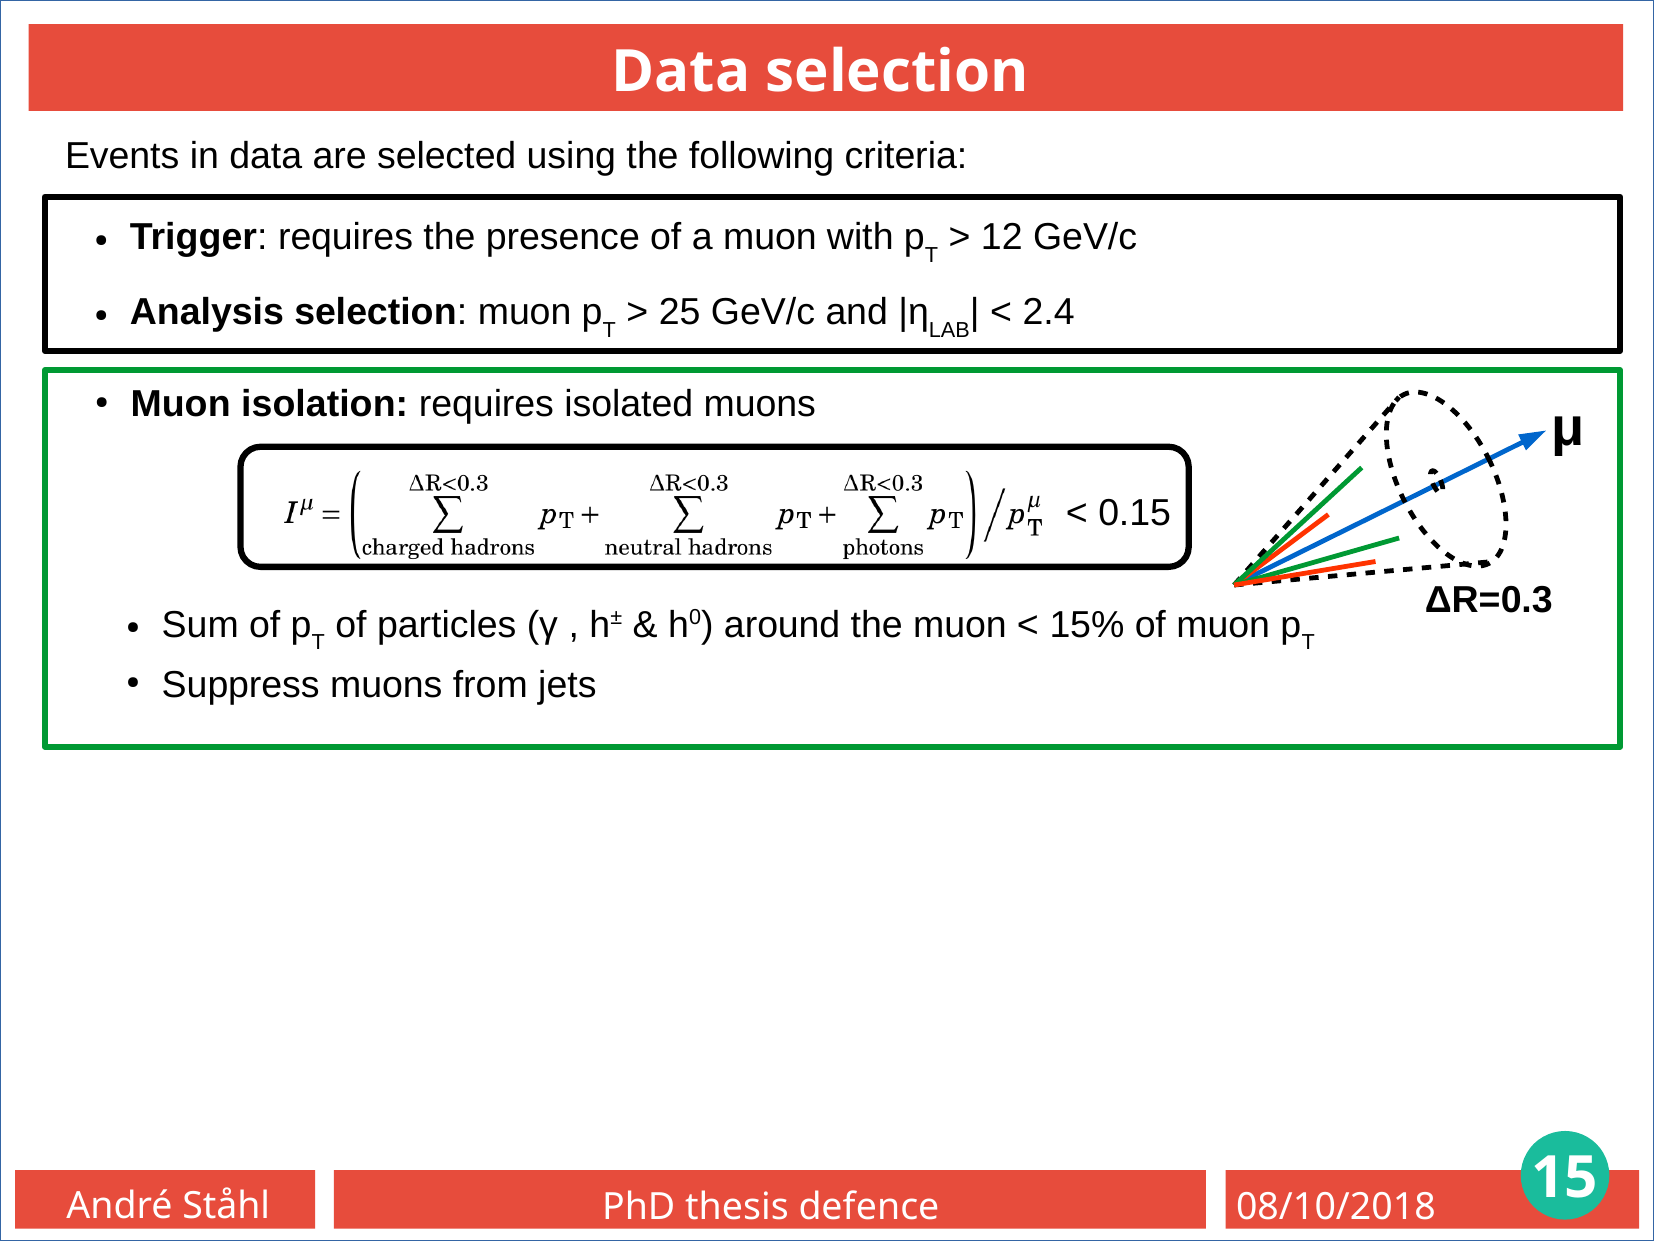

# Data selection
Events in data are selected using the following criteria:
Trigger: requires the presence of a muon with pT > 12 GeV/c
Analysis selection: muon pT > 25 GeV/c and |ηLAB| < 2.4
Muon isolation: requires isolated muons
μ
< 0.15
ΔR=0.3
Sum of pT of particles (γ , h± & h0) around the muon < 15% of muon pT
Suppress muons from jets
15
08/10/2018